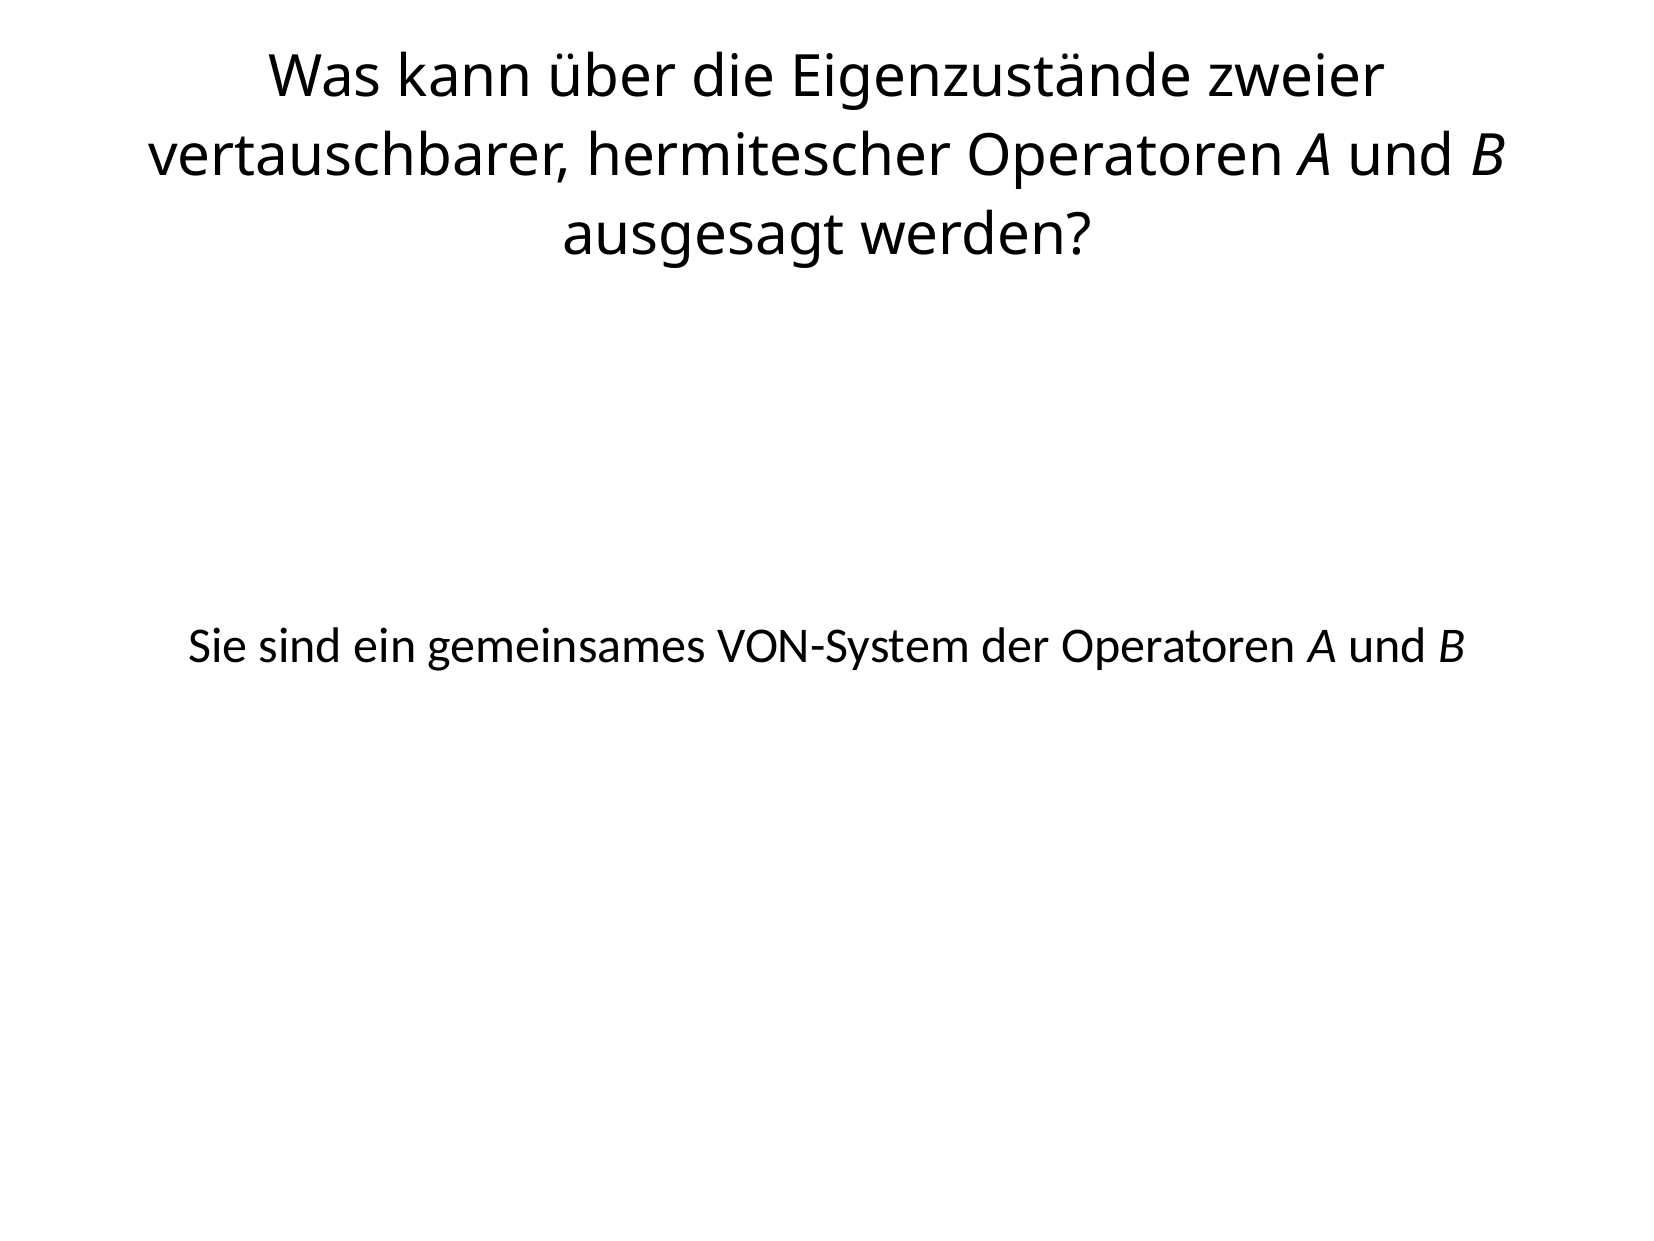

# Was kann über die Eigenzustände zweier vertauschbarer, hermitescher Operatoren A und B ausgesagt werden?
Sie sind ein gemeinsames VON-System der Operatoren A und B